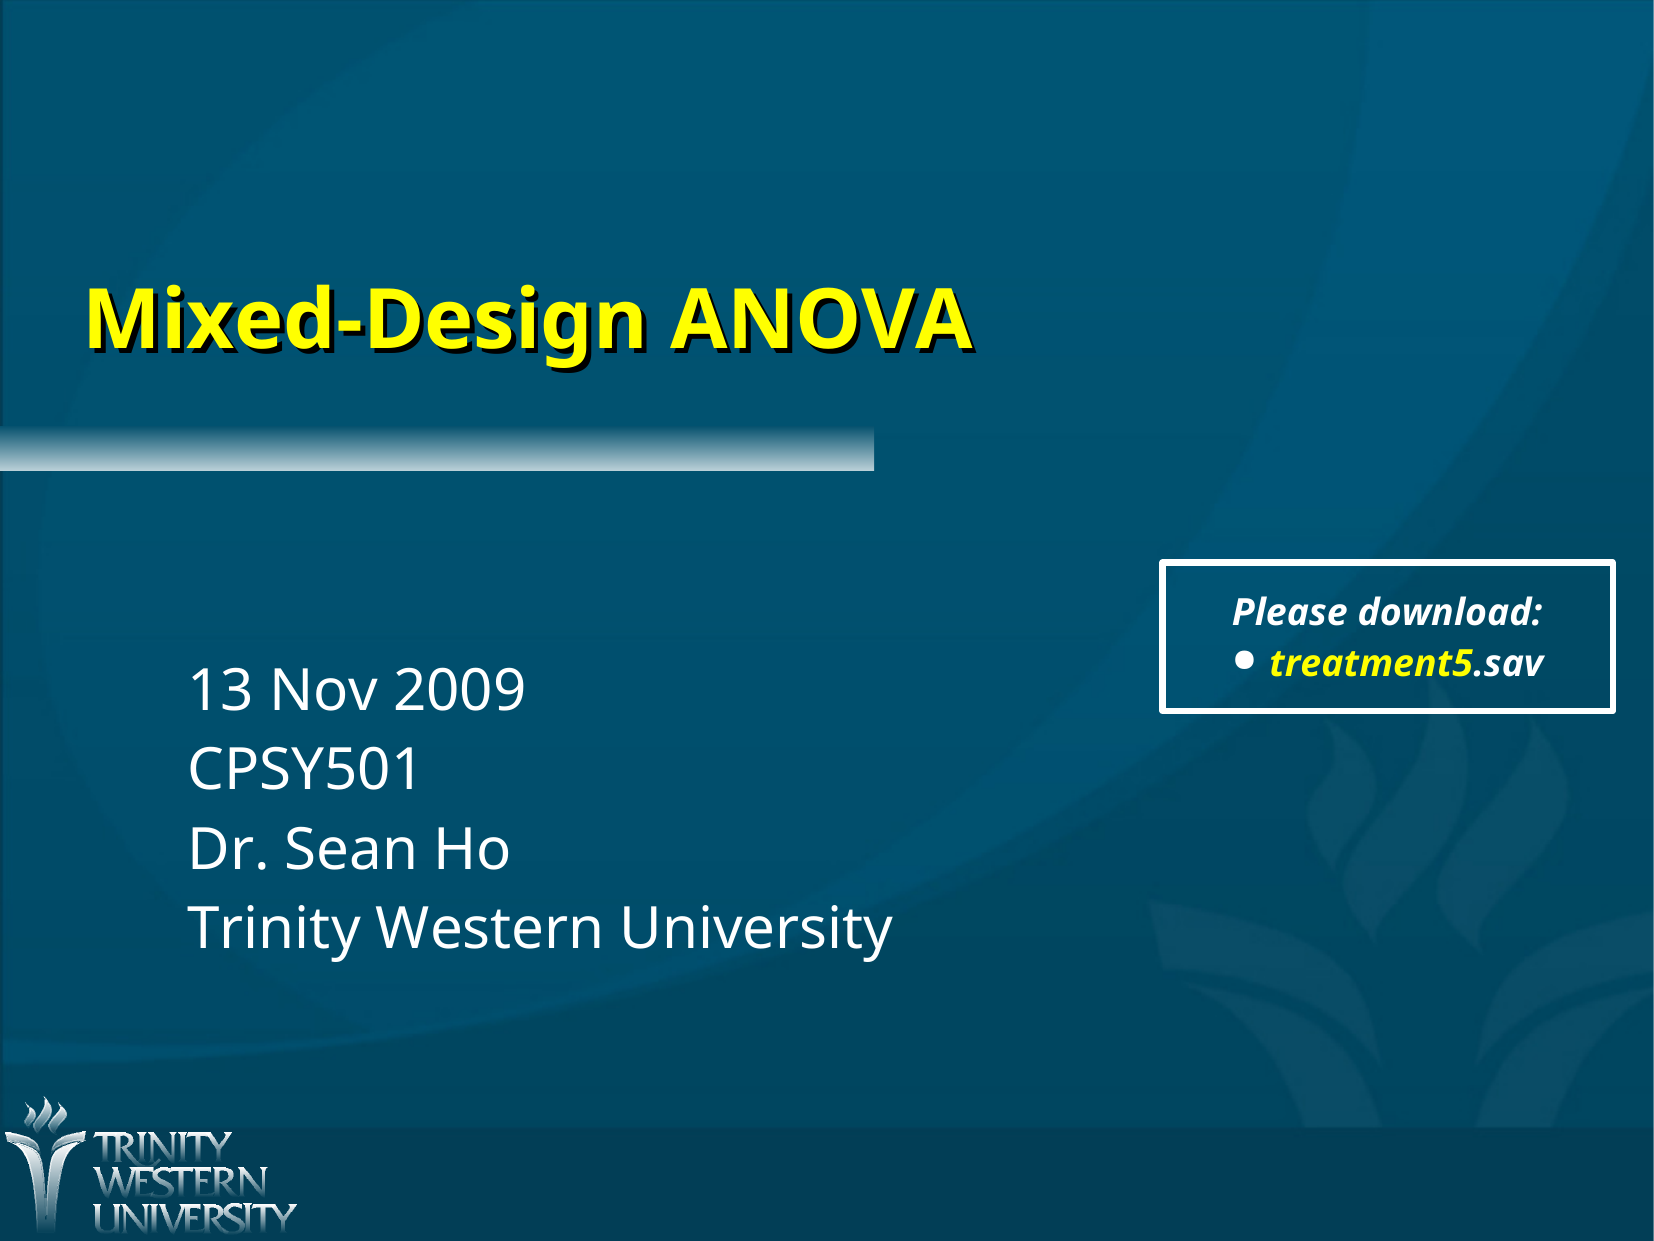

# Mixed-Design ANOVA
13 Nov 2009
CPSY501
Dr. Sean Ho
Trinity Western University
Please download:
treatment5.sav